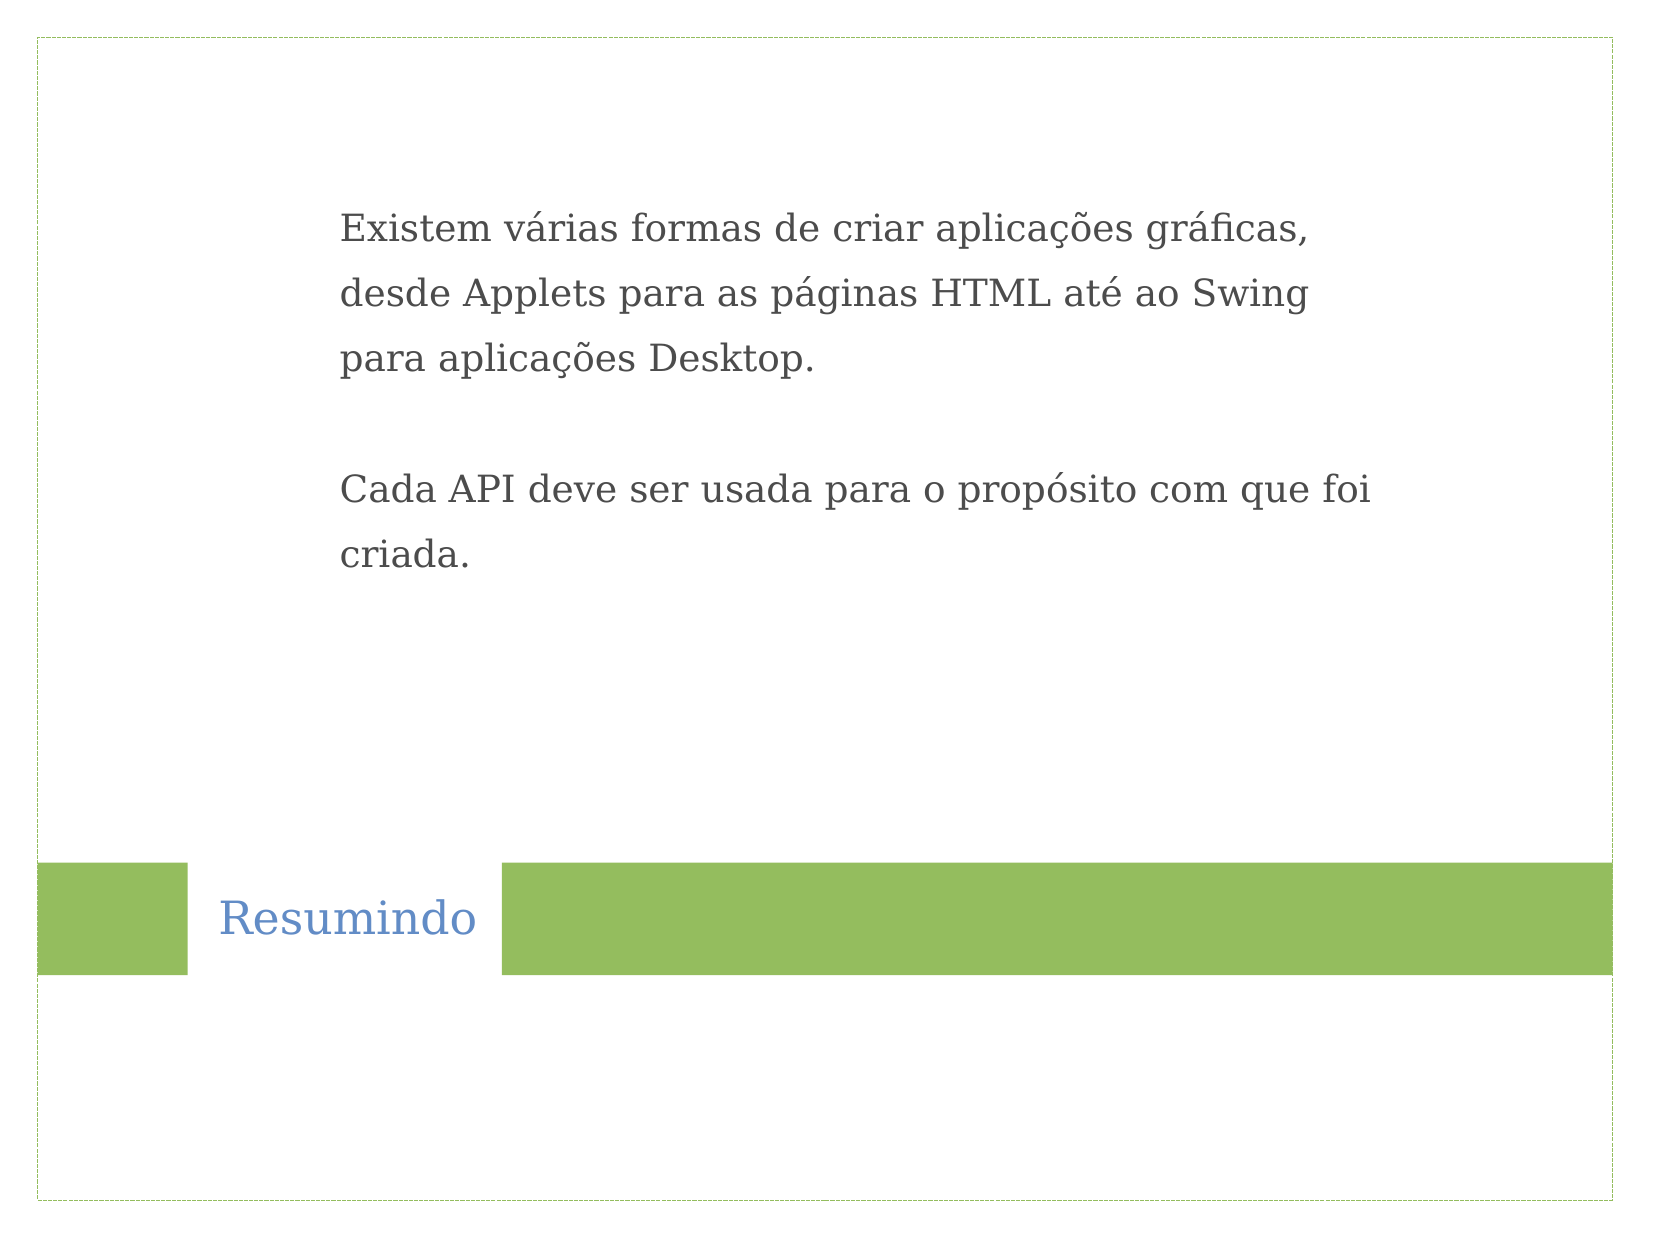

Existem várias formas de criar aplicações gráficas, desde Applets para as páginas HTML até ao Swing para aplicações Desktop.
Cada API deve ser usada para o propósito com que foi criada.
Resumindo